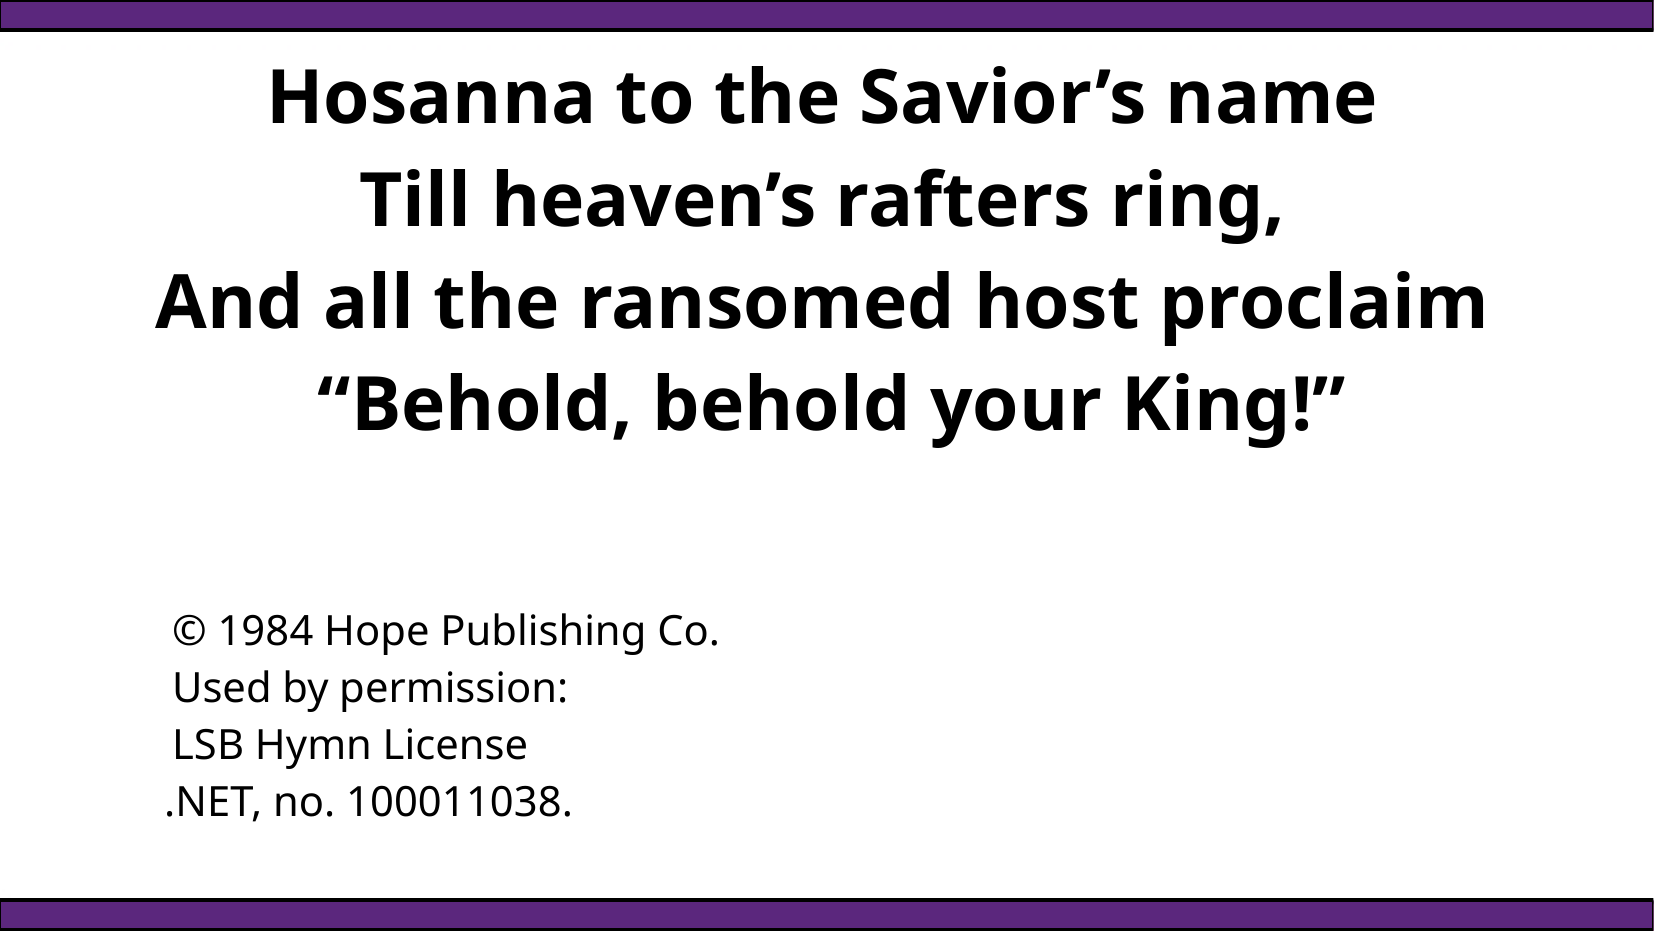

Hosanna to the Savior’s name
Till heaven’s rafters ring,
And all the ransomed host proclaim
“Behold, behold your King!”
 © 1984 Hope Publishing Co.
 Used by permission:
 LSB Hymn License
 .NET, no. 100011038.